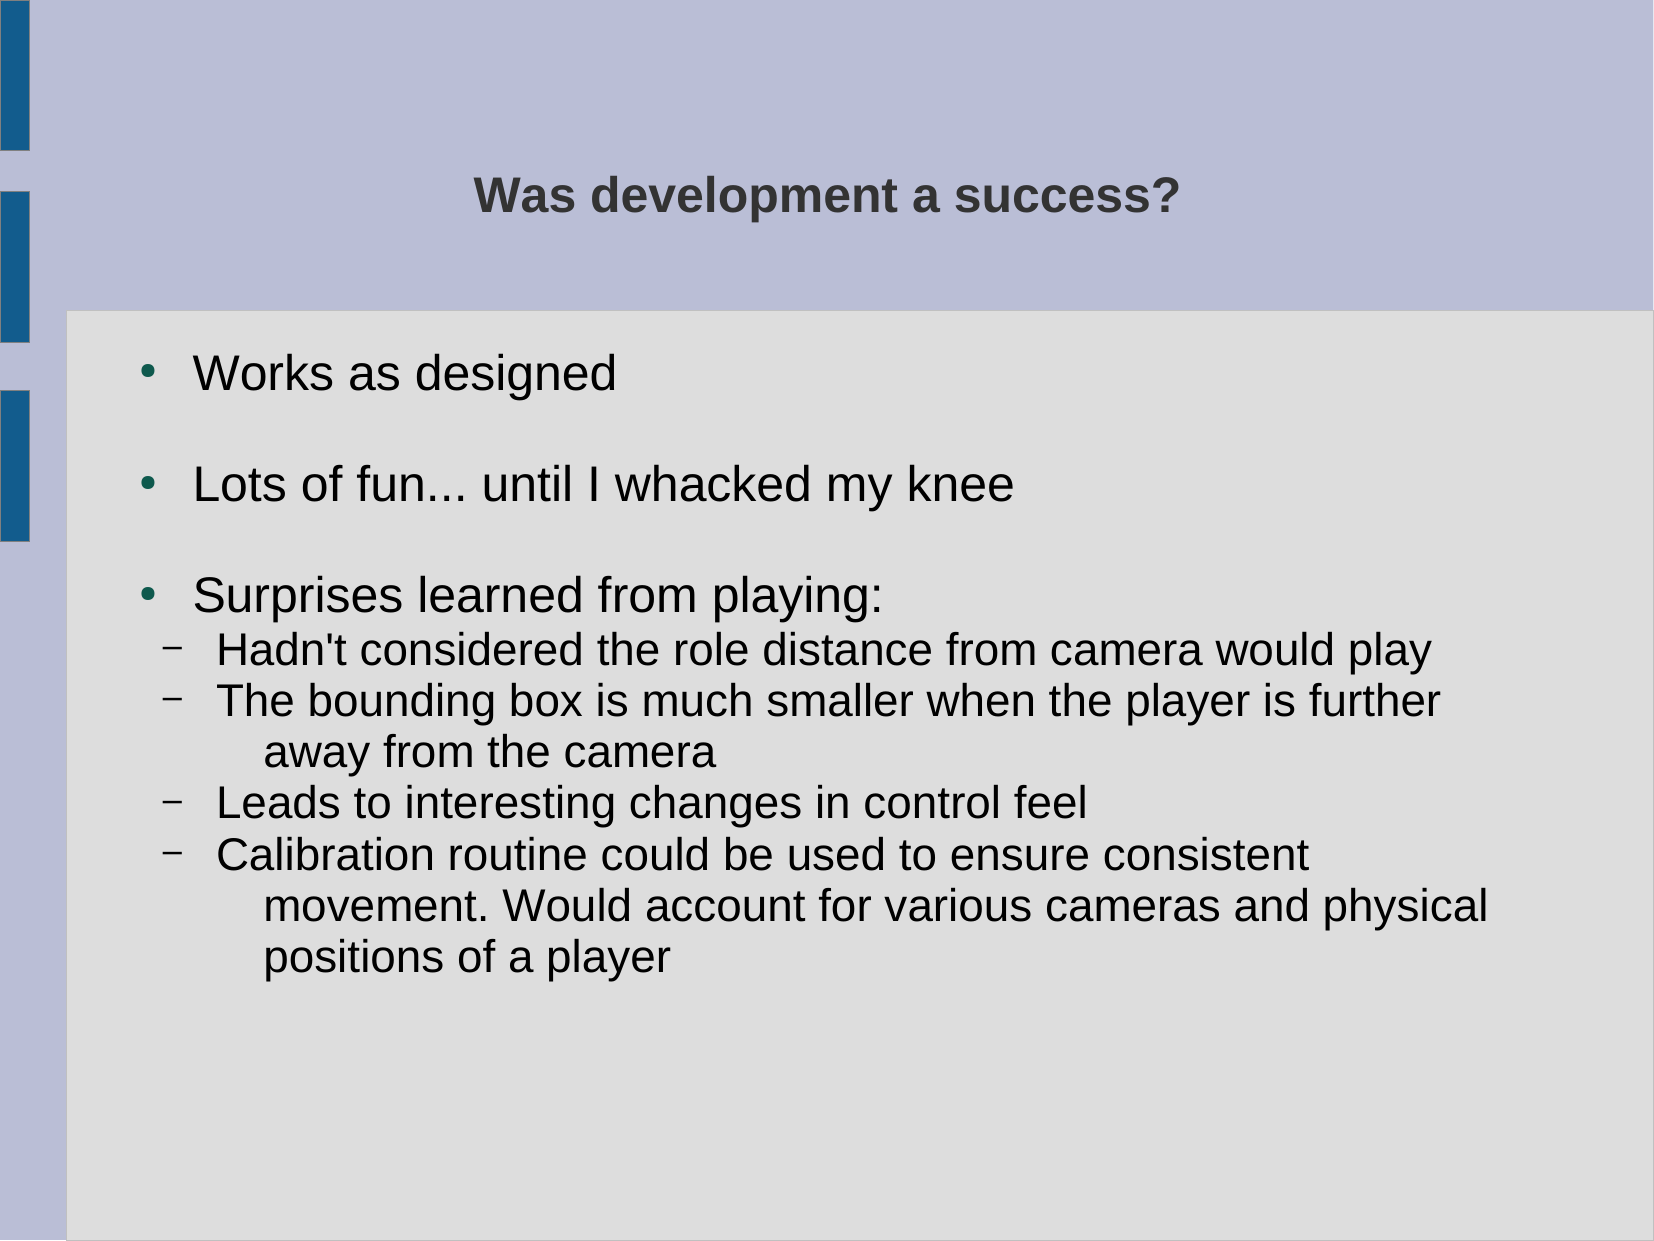

# Was development a success?
Works as designed
Lots of fun... until I whacked my knee
Surprises learned from playing:
Hadn't considered the role distance from camera would play
The bounding box is much smaller when the player is further away from the camera
Leads to interesting changes in control feel
Calibration routine could be used to ensure consistent movement. Would account for various cameras and physical positions of a player